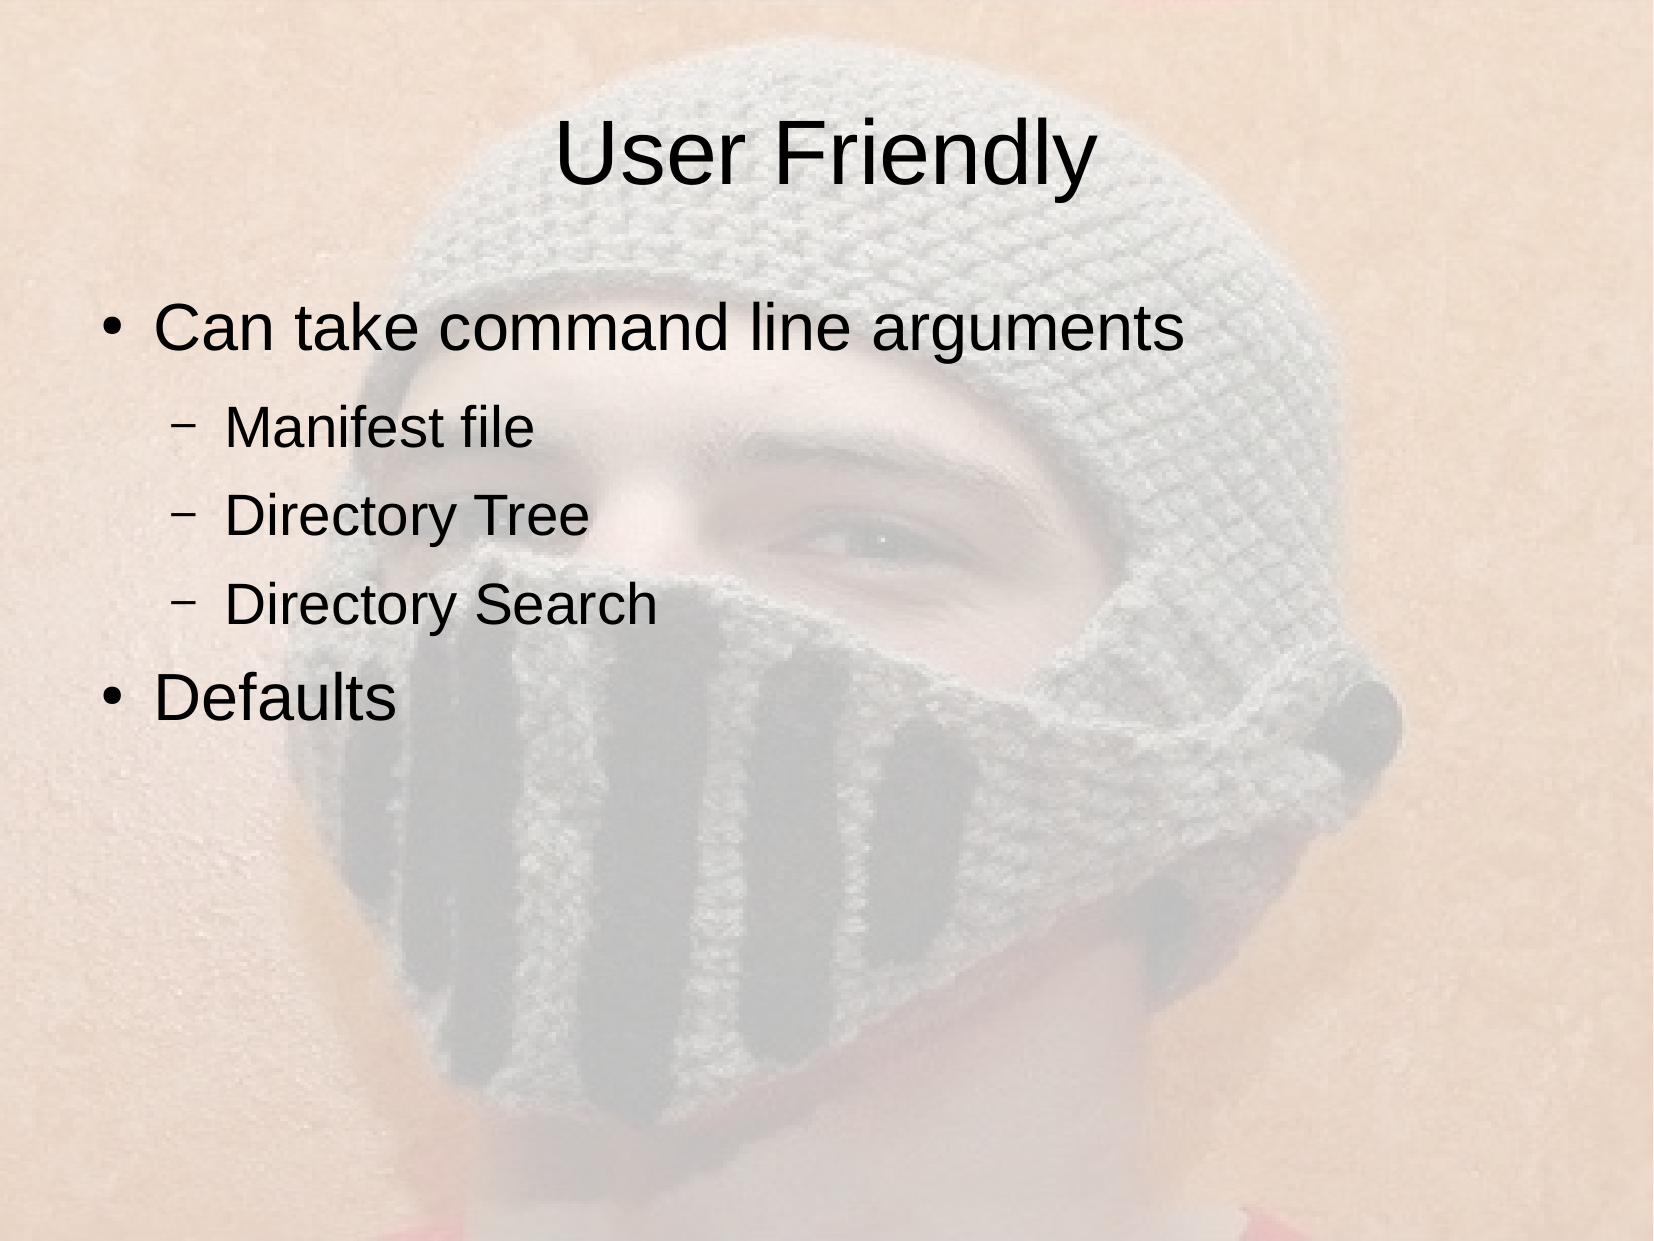

# User Friendly
Can take command line arguments
Manifest file
Directory Tree
Directory Search
Defaults